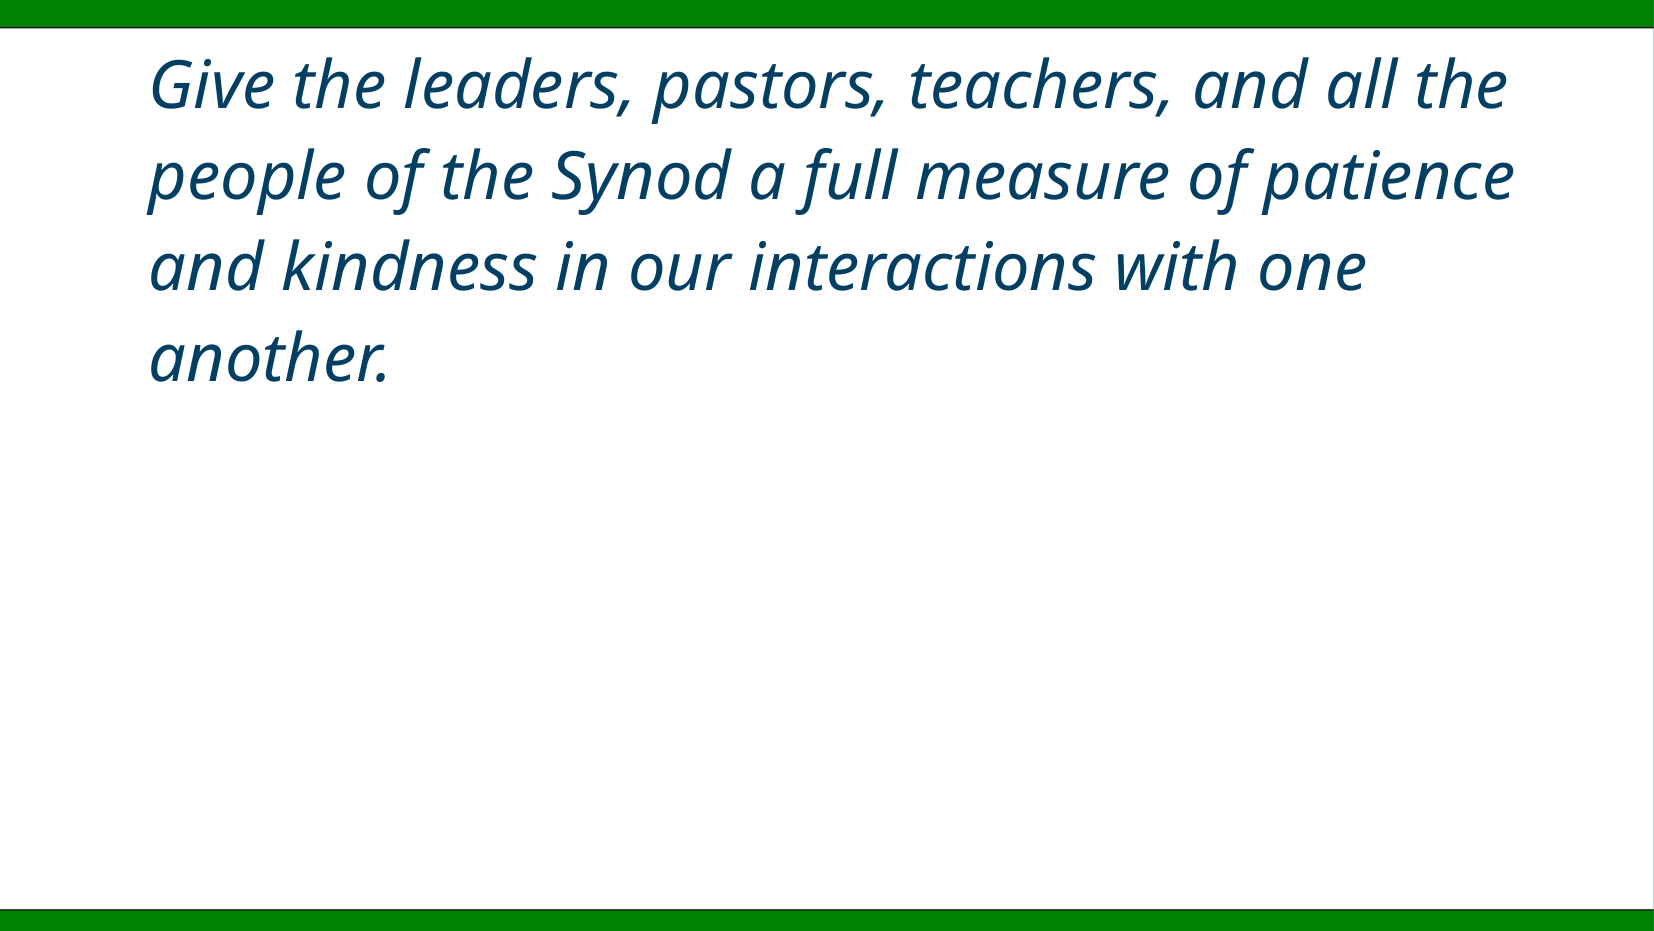

Give the leaders, pastors, teachers, and all the
 people of the Synod a full measure of patience
 and kindness in our interactions with one
 another.